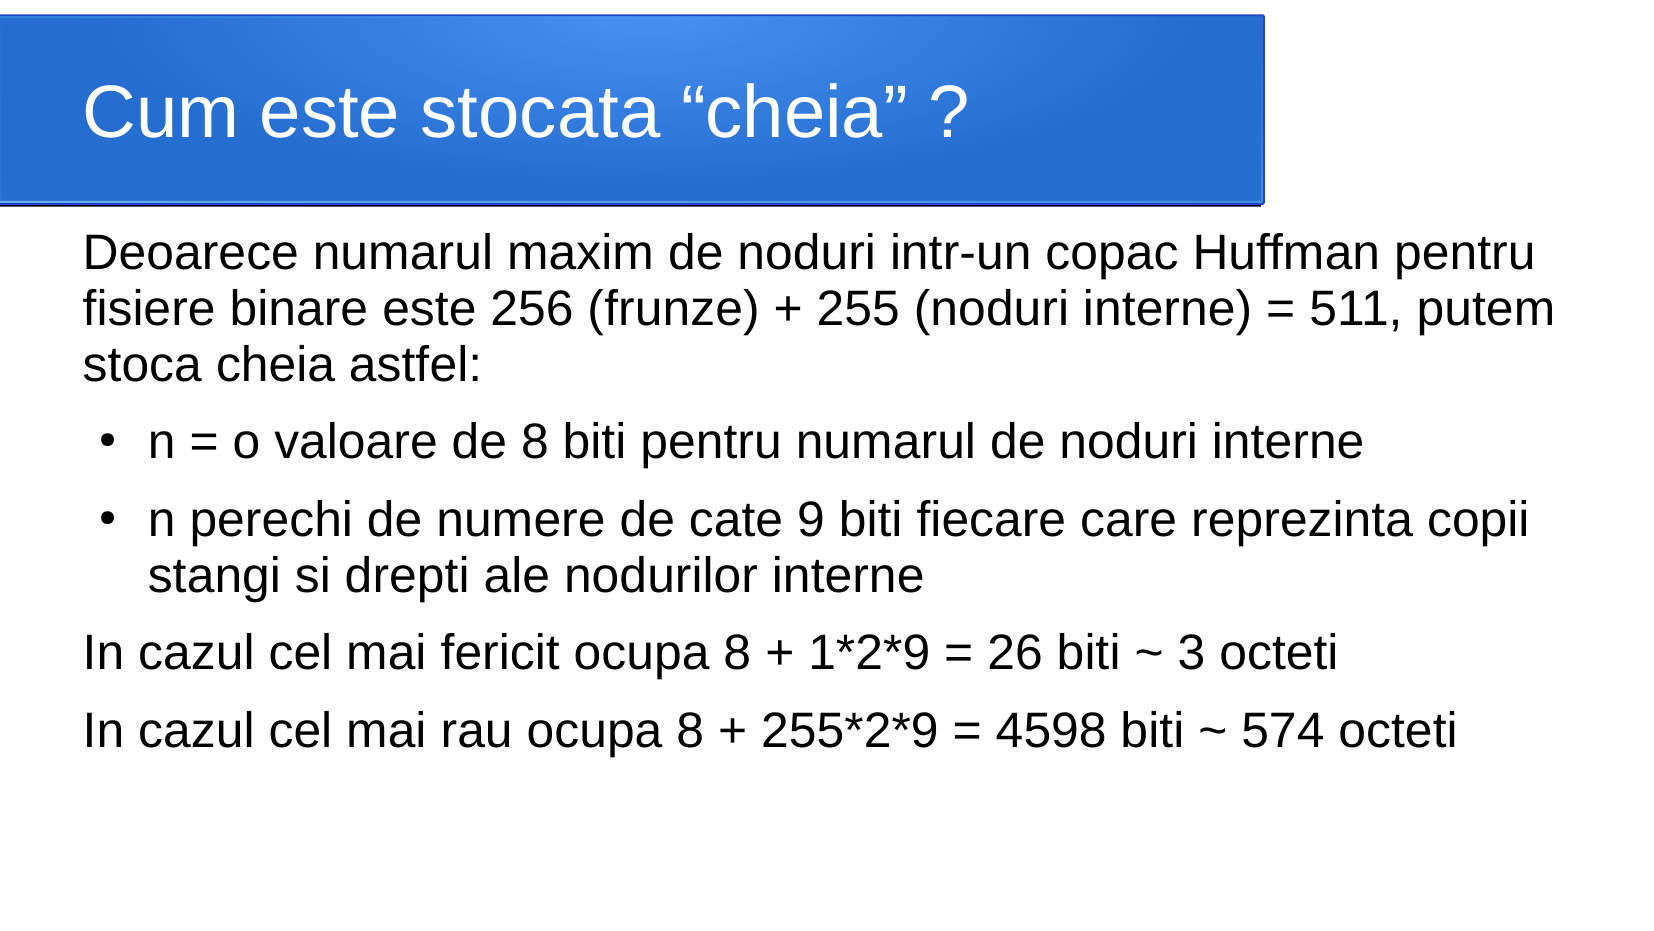

# Cum este stocata “cheia” ?
Deoarece numarul maxim de noduri intr-un copac Huffman pentru fisiere binare este 256 (frunze) + 255 (noduri interne) = 511, putem stoca cheia astfel:
n = o valoare de 8 biti pentru numarul de noduri interne
n perechi de numere de cate 9 biti fiecare care reprezinta copii stangi si drepti ale nodurilor interne
In cazul cel mai fericit ocupa 8 + 1*2*9 = 26 biti ~ 3 octeti
In cazul cel mai rau ocupa 8 + 255*2*9 = 4598 biti ~ 574 octeti